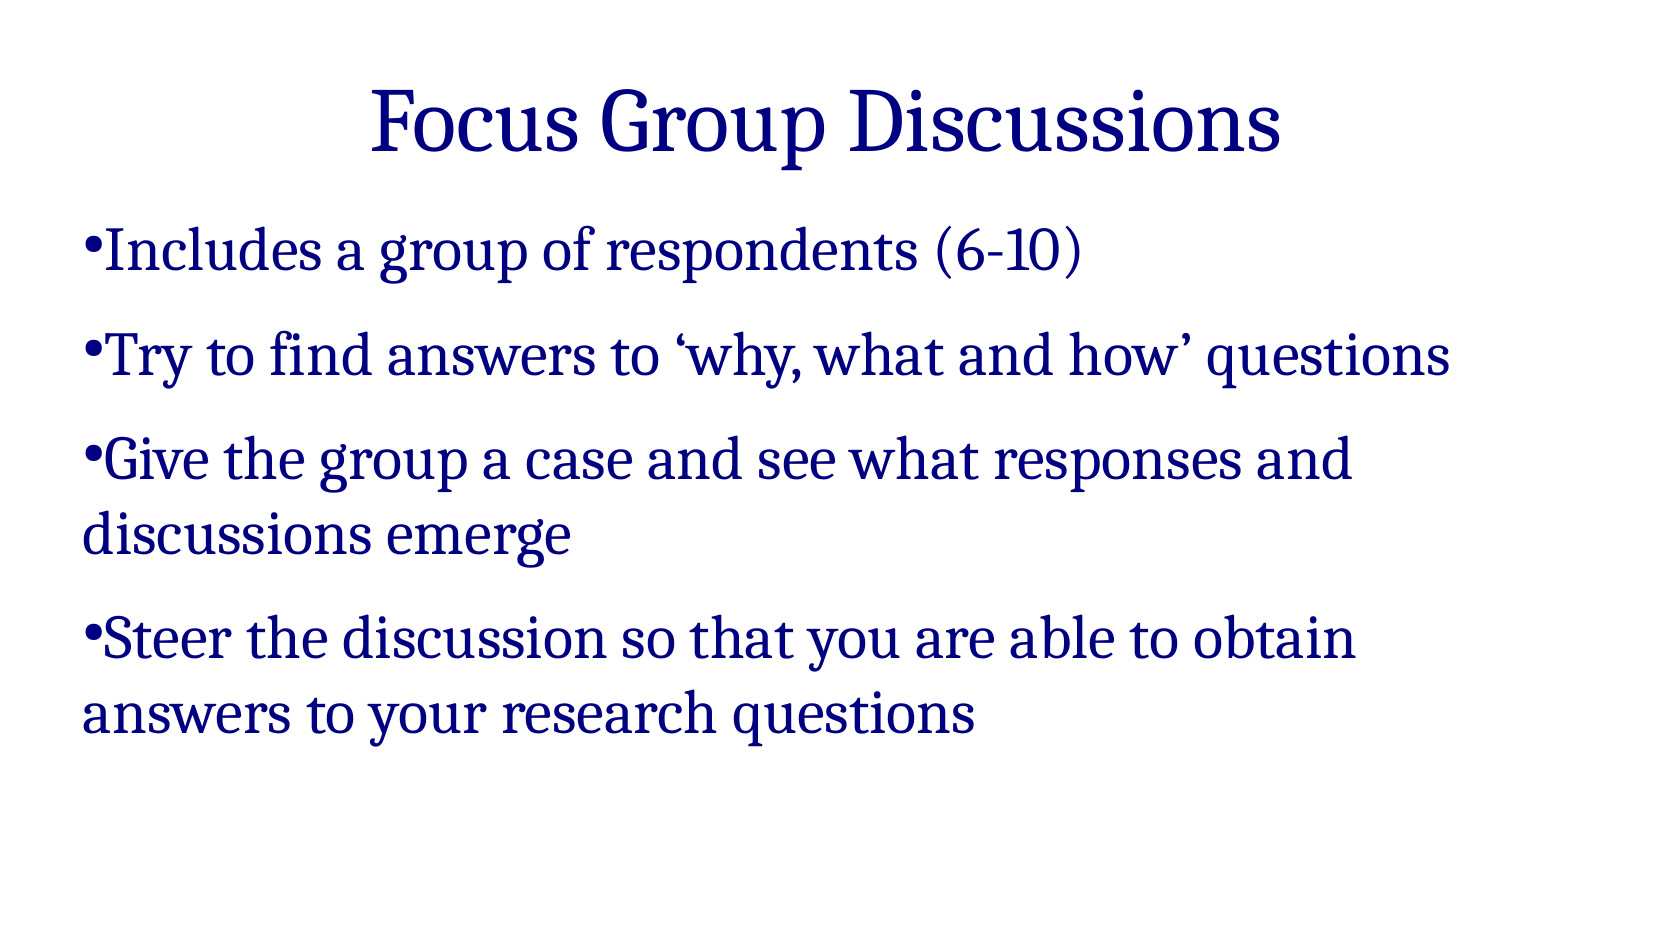

# Focus Group Discussions
Includes a group of respondents (6-10)
Try to find answers to ‘why, what and how’ questions
Give the group a case and see what responses and discussions emerge
Steer the discussion so that you are able to obtain answers to your research questions